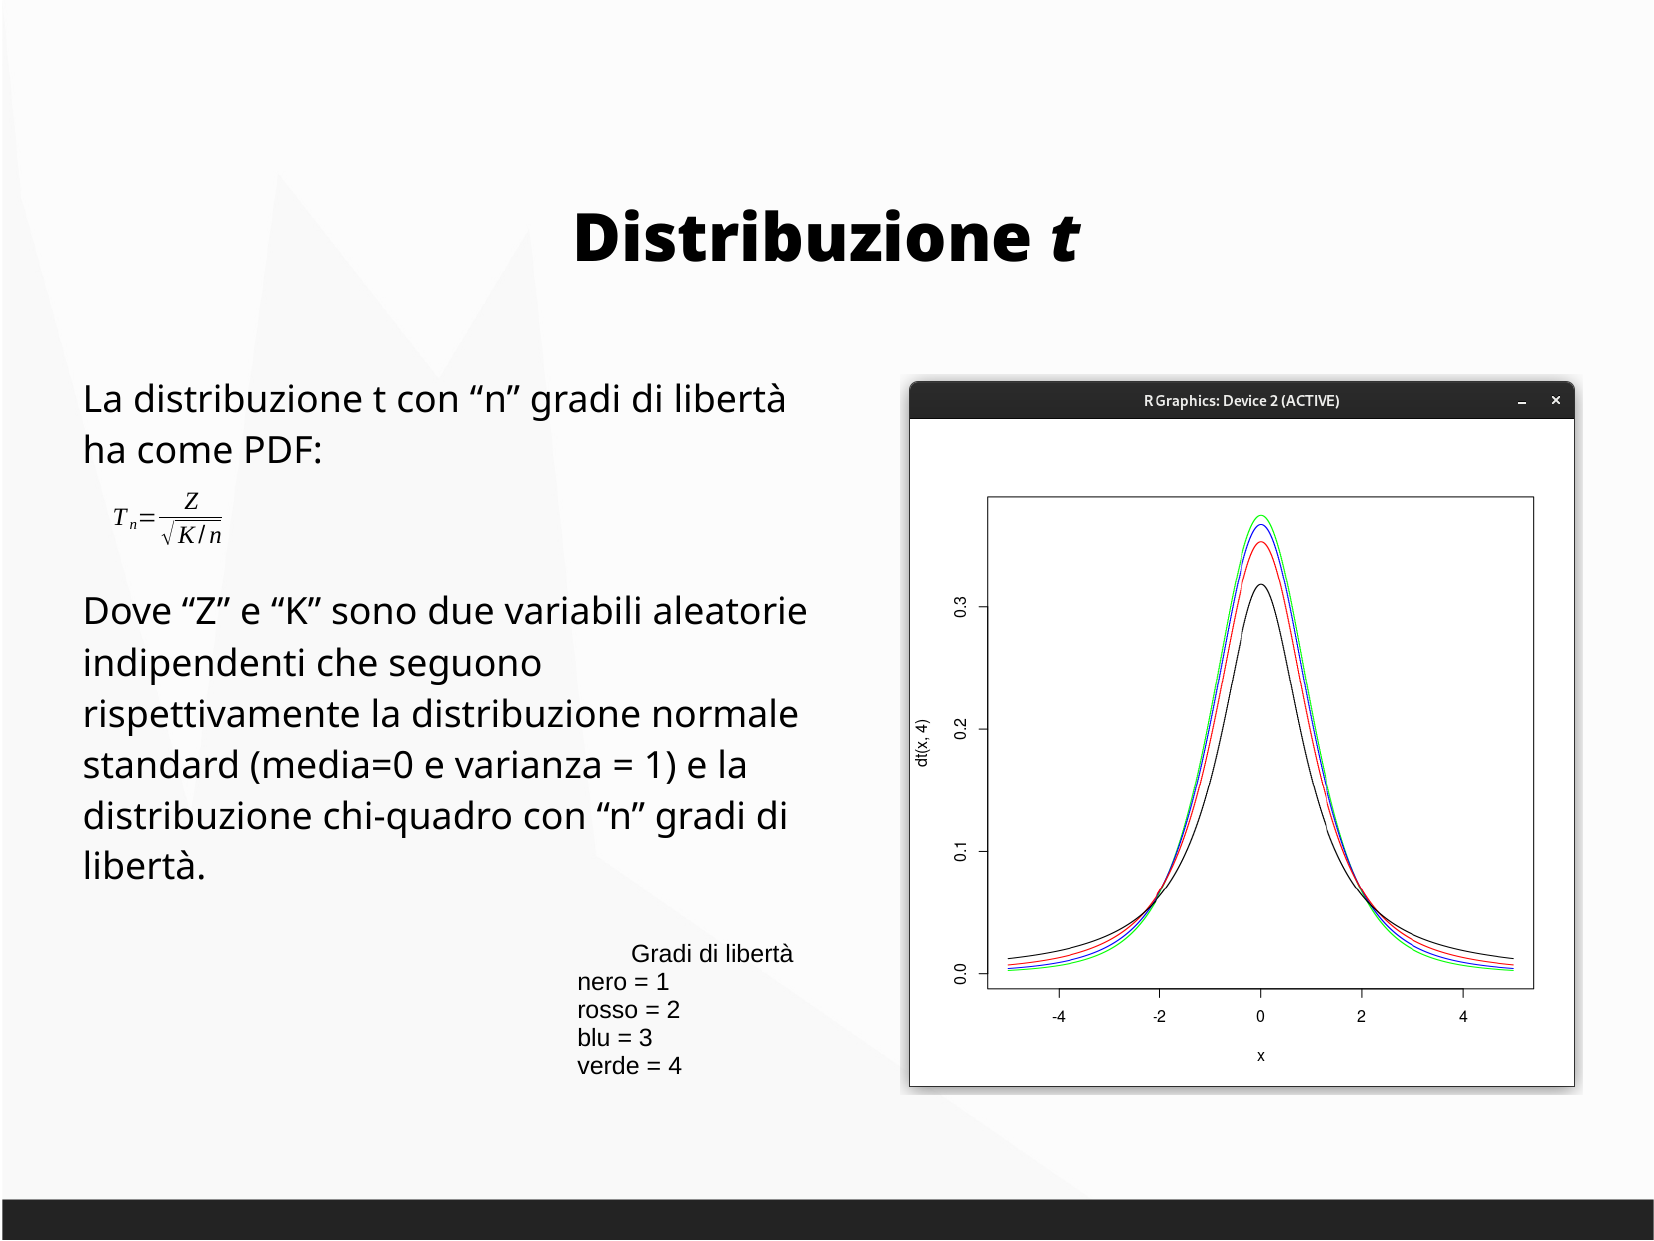

# Distribuzione t
La distribuzione t con “n” gradi di libertà ha come PDF:
Dove “Z” e “K” sono due variabili aleatorie indipendenti che seguono rispettivamente la distribuzione normale standard (media=0 e varianza = 1) e la distribuzione chi-quadro con “n” gradi di libertà.
Gradi di libertà
nero = 1
rosso = 2
blu = 3
verde = 4